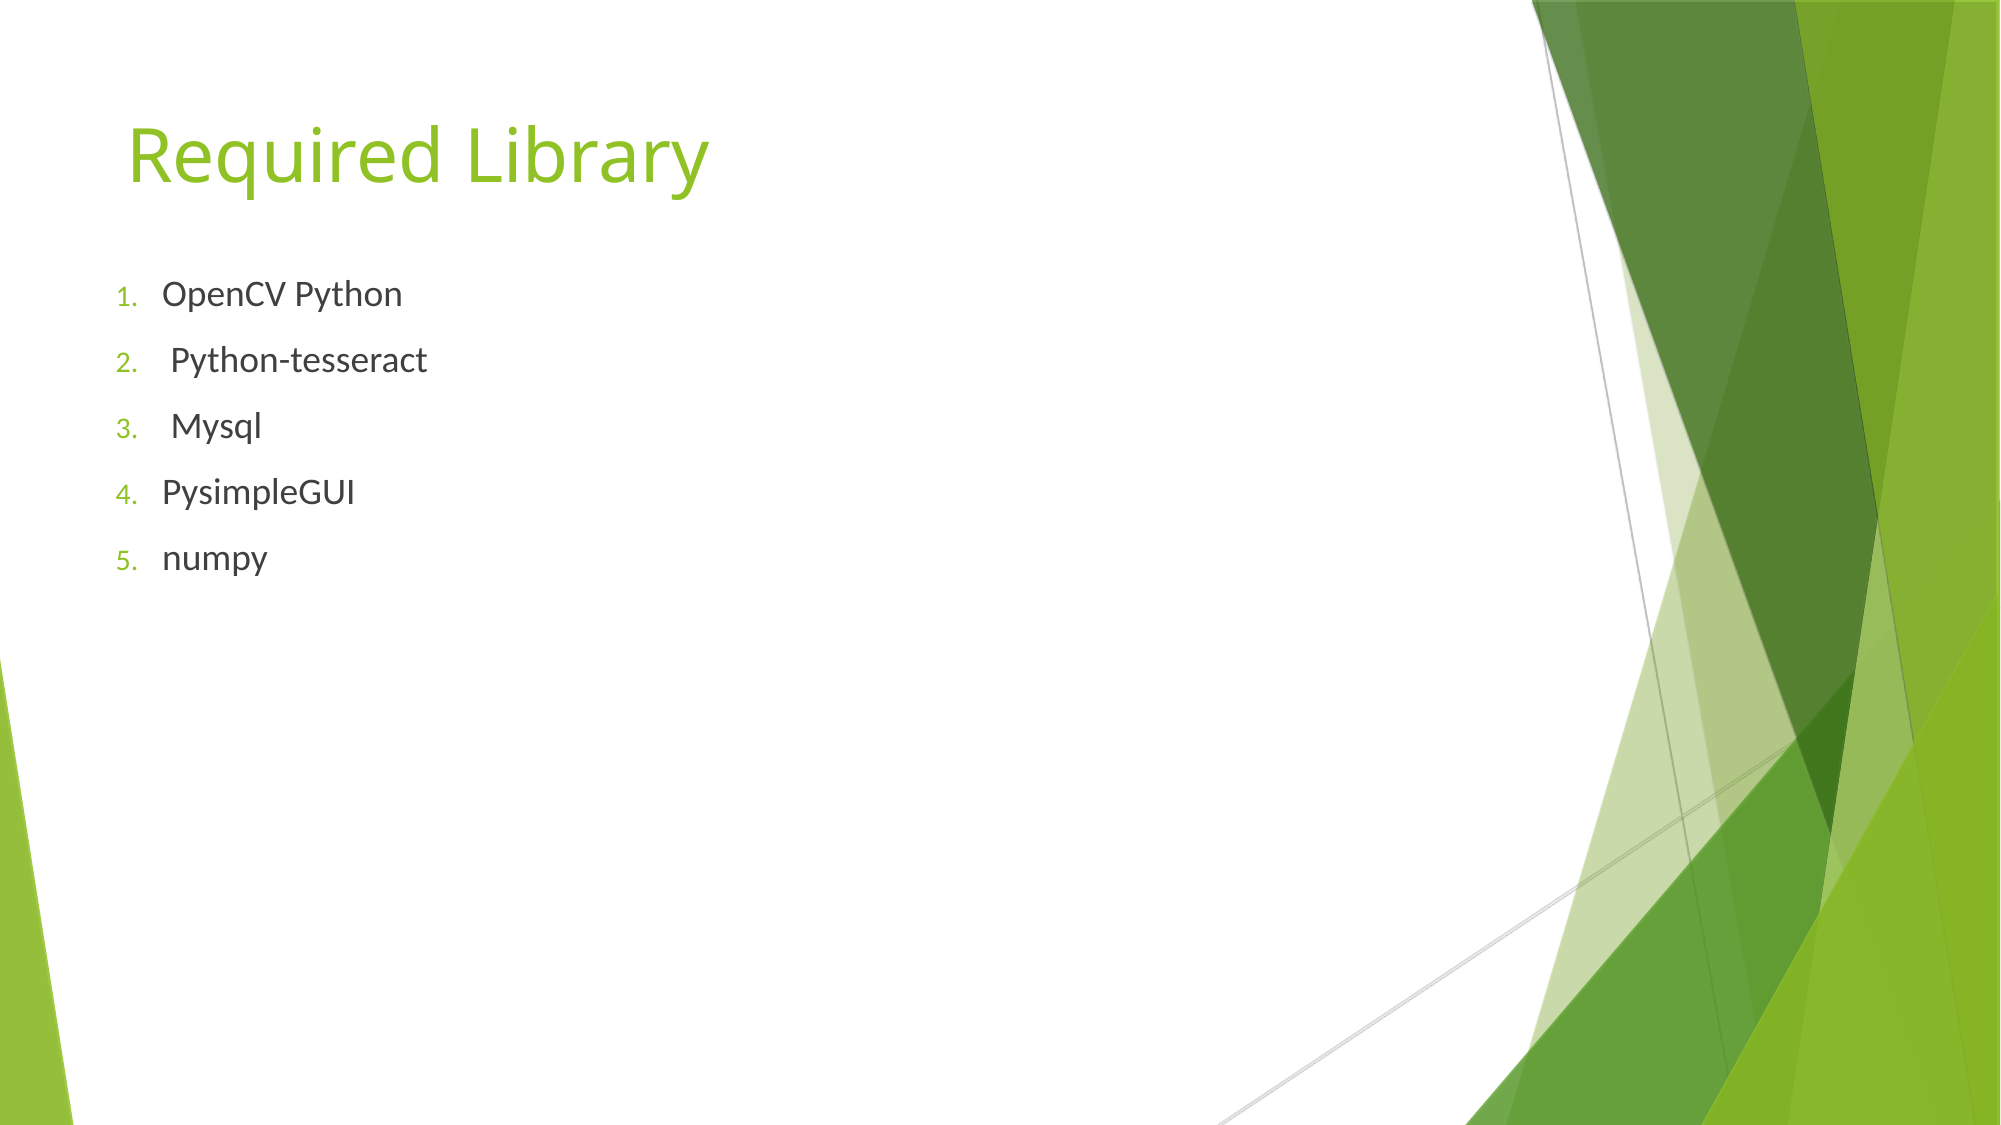

# Required Library
OpenCV Python
 Python-tesseract
 Mysql
PysimpleGUI
numpy